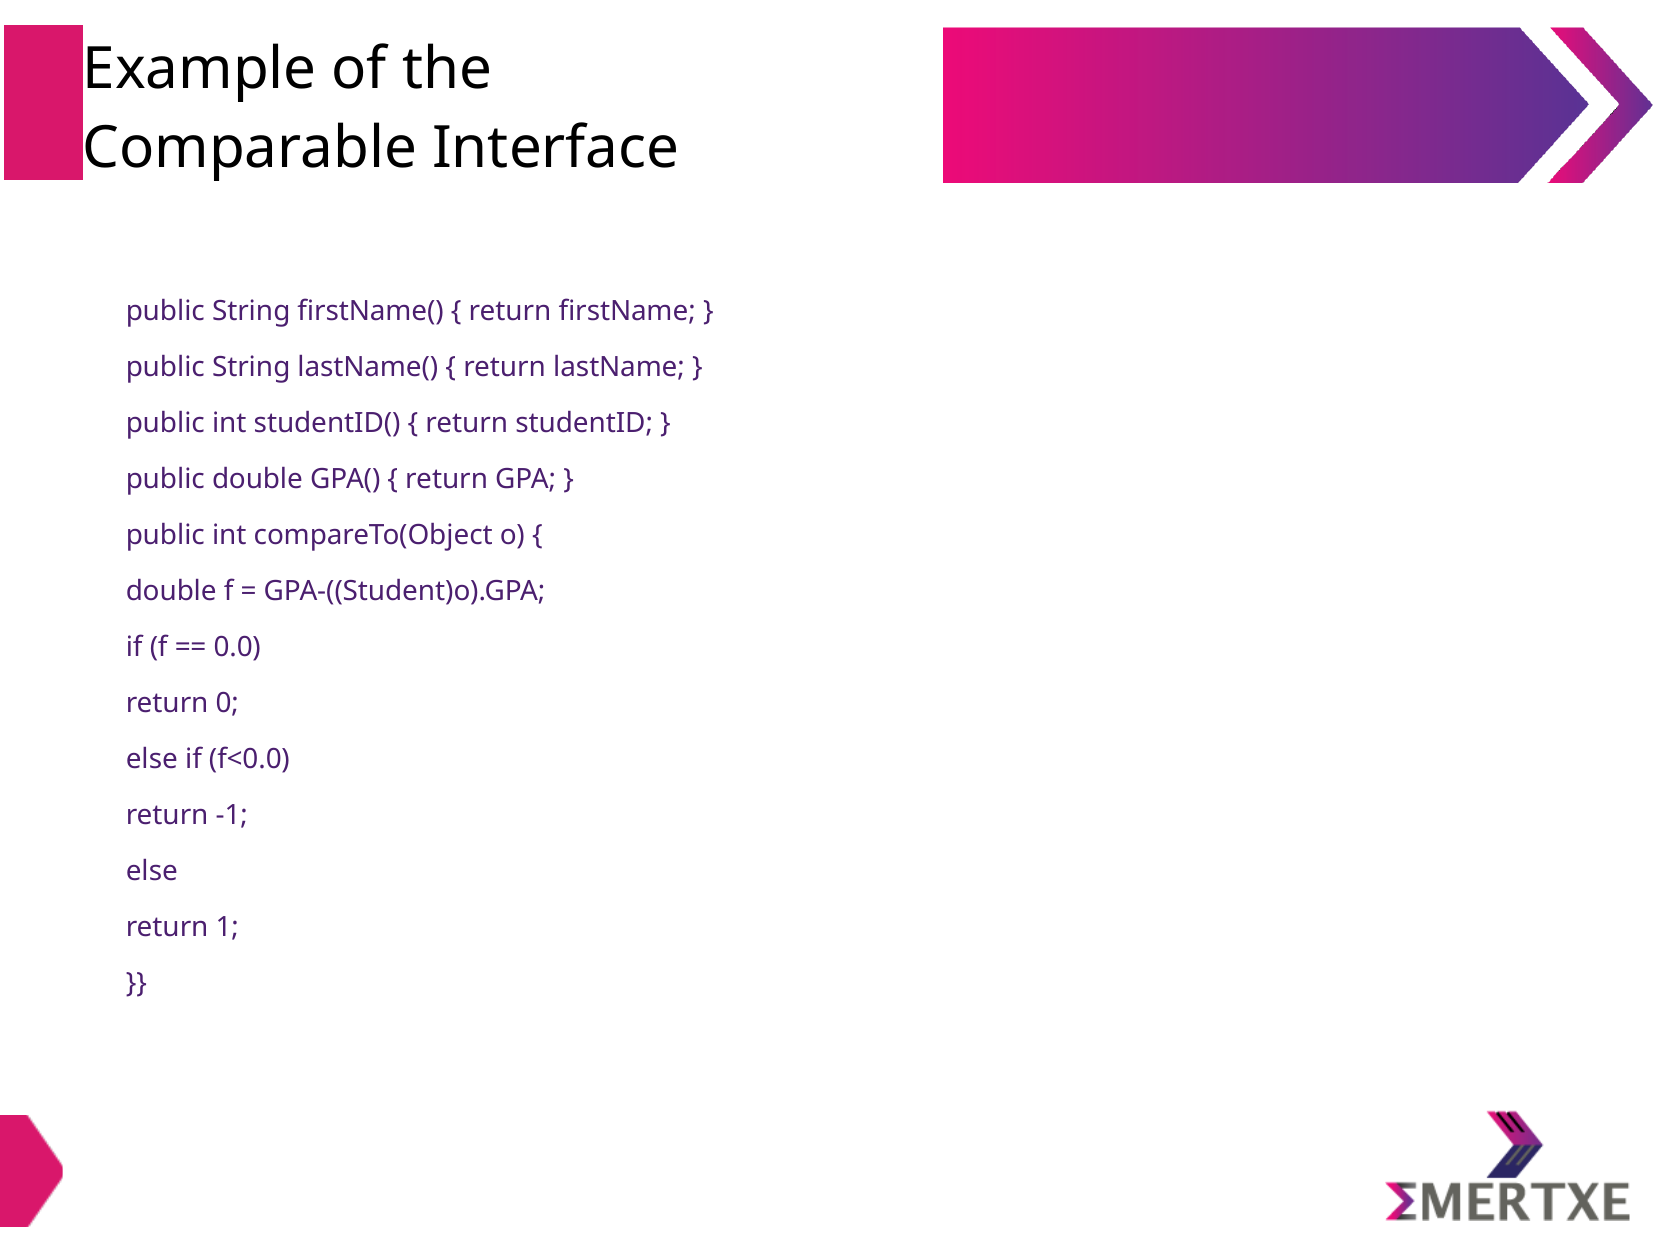

# Example of the Comparable Interface
public String firstName() { return firstName; }
public String lastName() { return lastName; }
public int studentID() { return studentID; }
public double GPA() { return GPA; }
public int compareTo(Object o) {
double f = GPA-((Student)o).GPA;
if (f == 0.0)
return 0;
else if (f<0.0)
return -1;
else
return 1;
}}